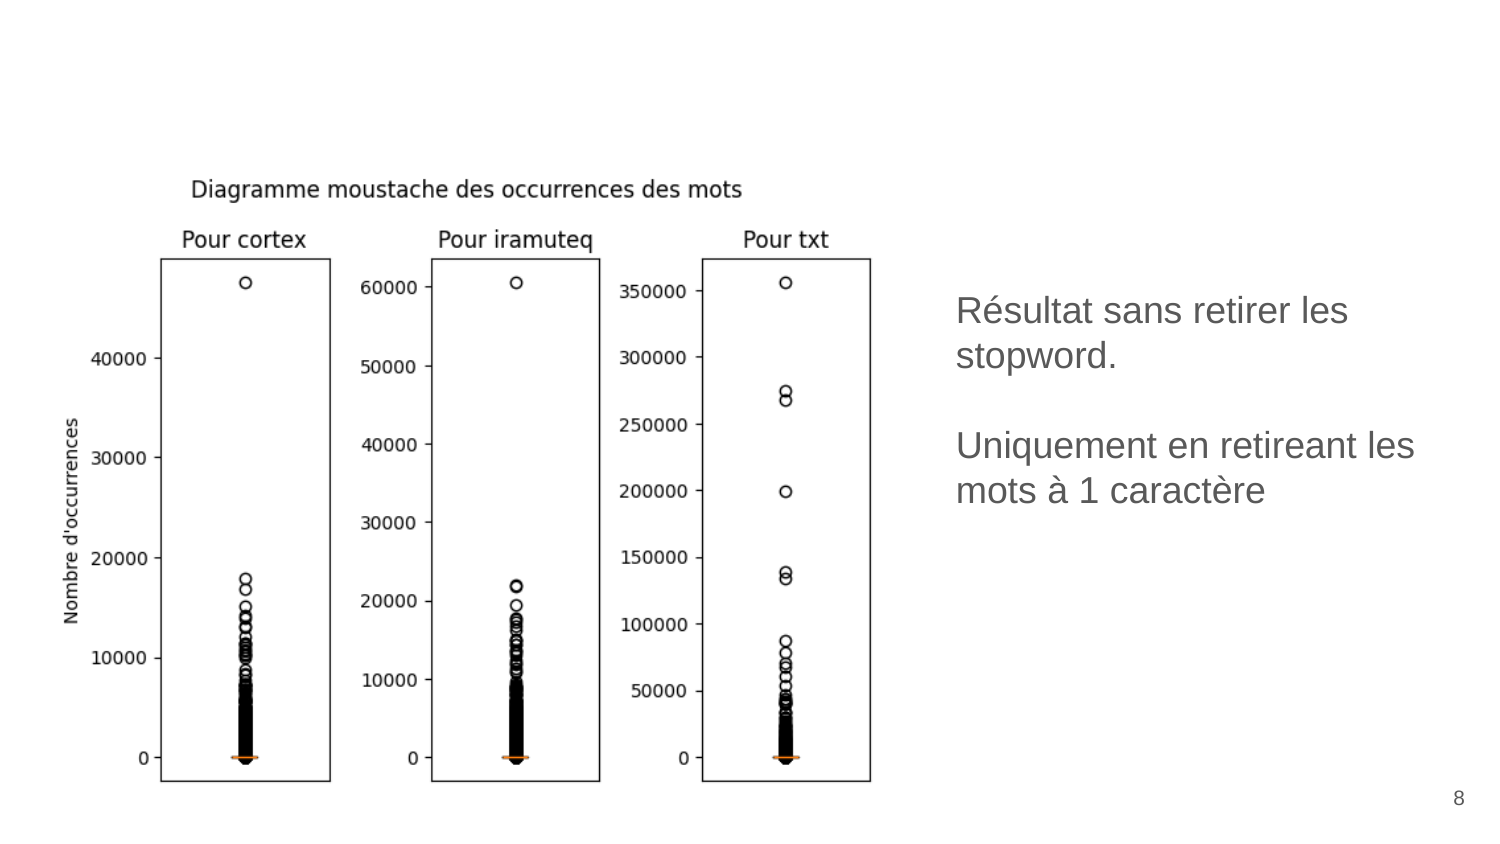

#
Résultat sans retirer les stopword.
Uniquement en retireant les mots à 1 caractère